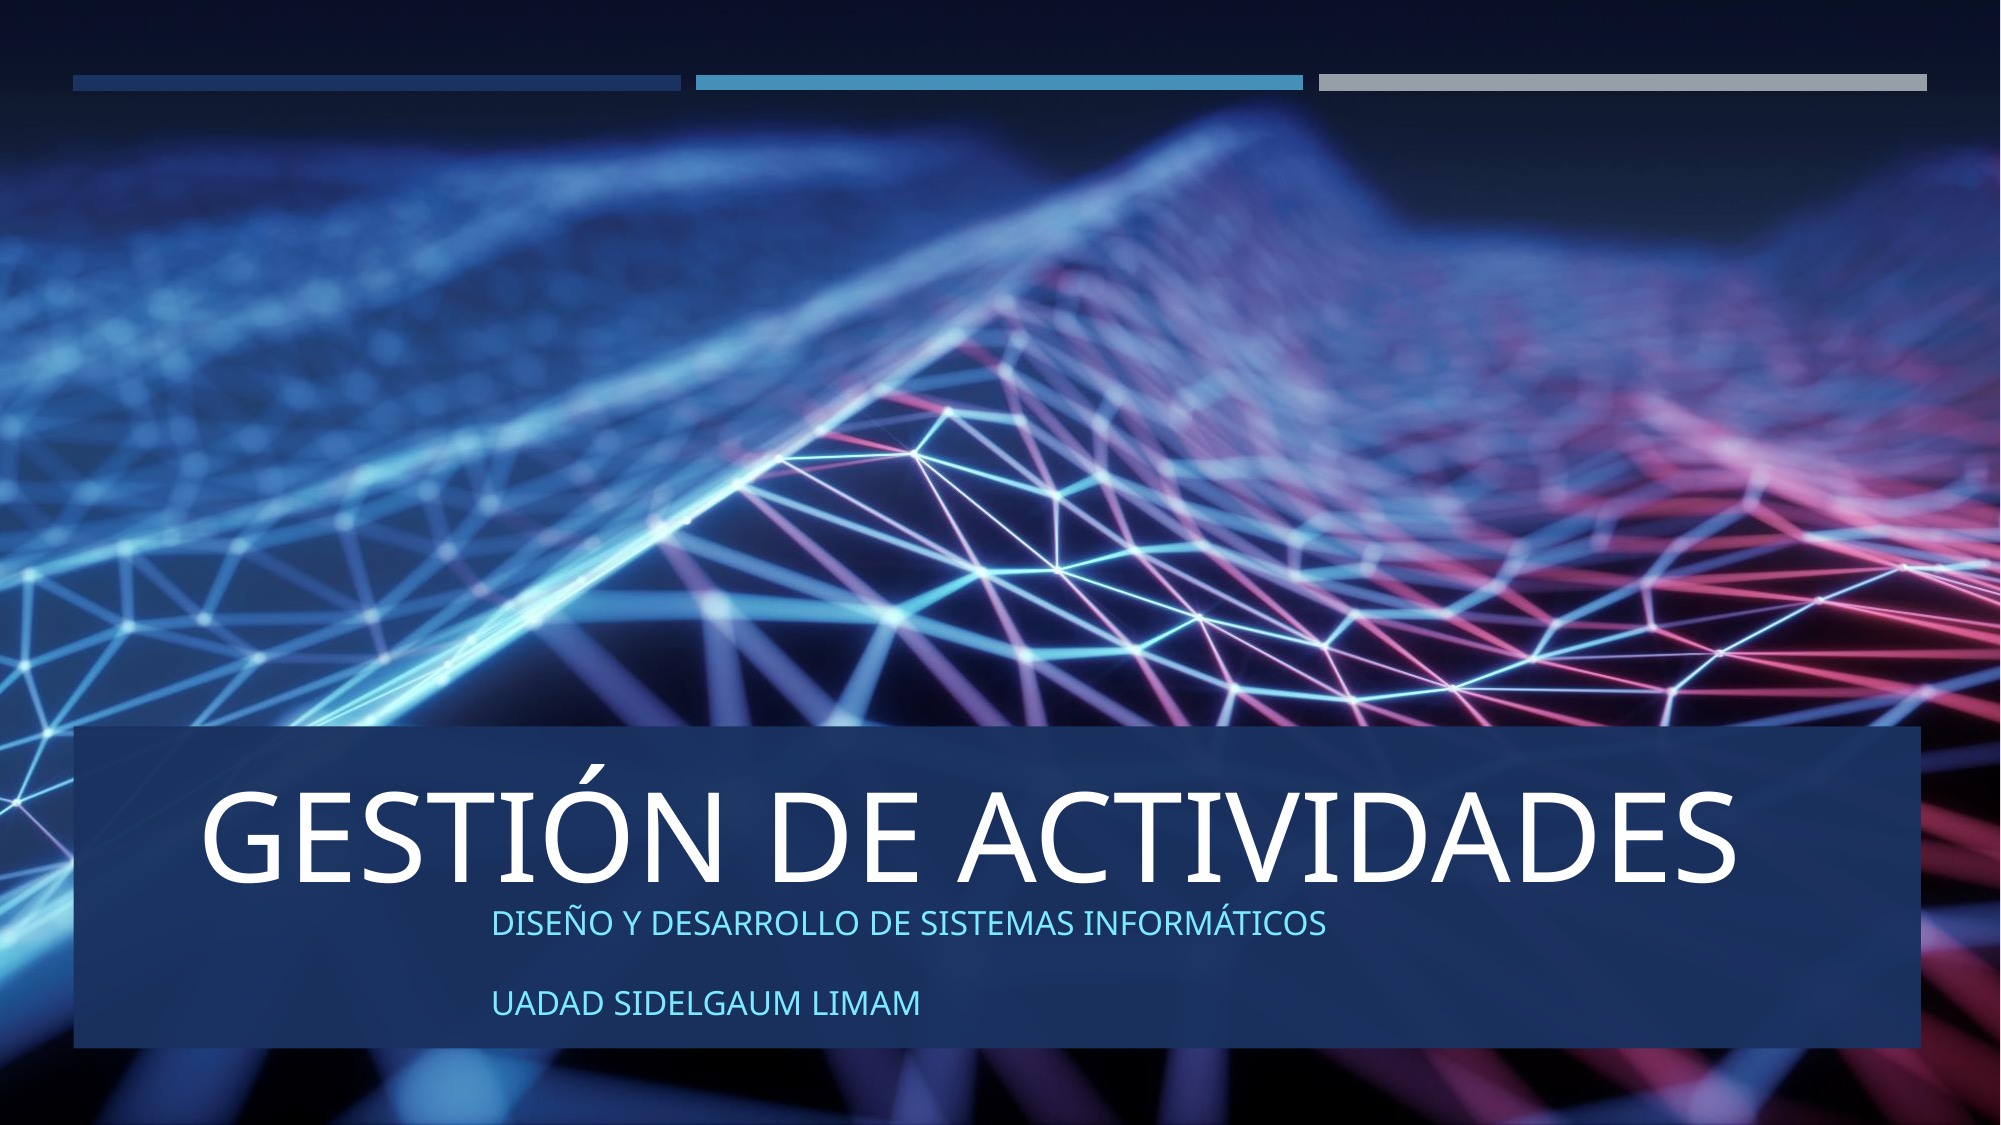

# Gestión de Actividades
Diseño y desarrollo de sistemas informáticos
Uadad sidelgaum limam